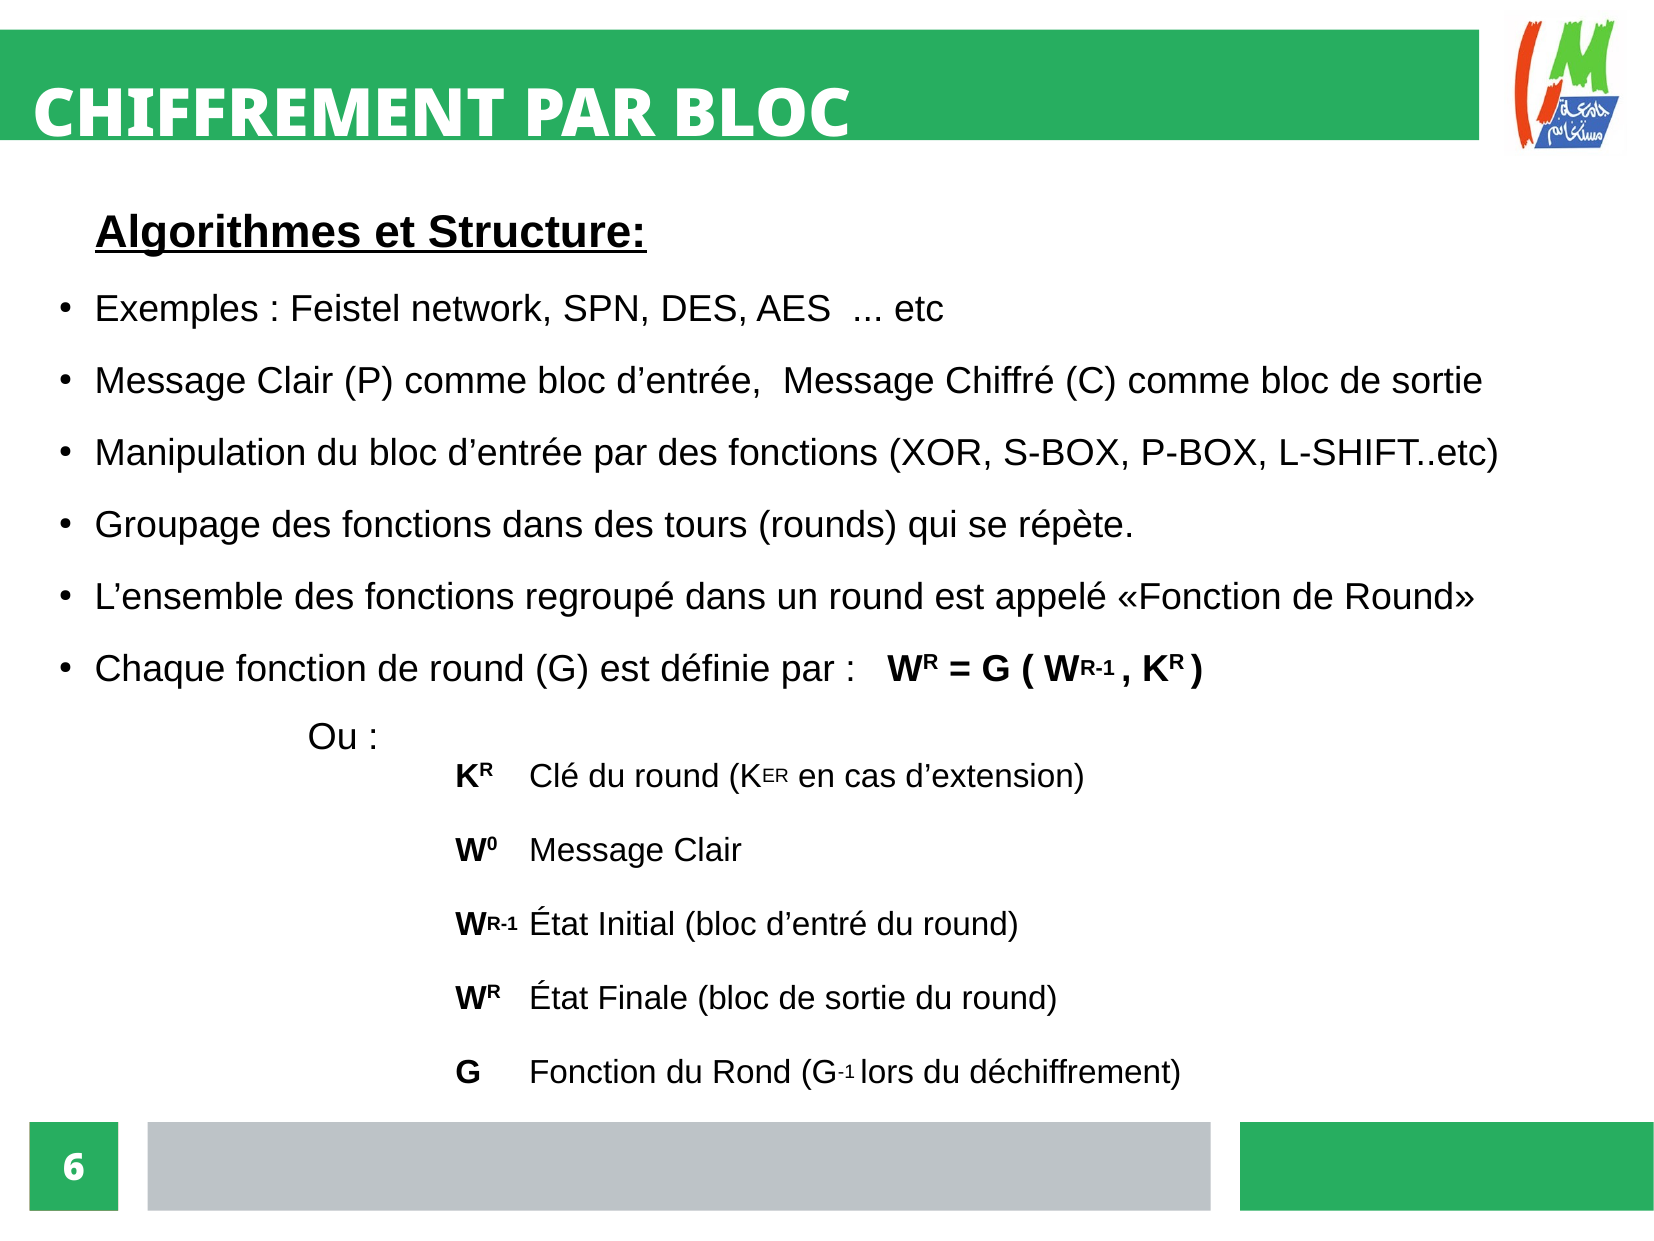

# CHIFFREMENT PAR BLOC
Algorithmes et Structure:
Exemples : Feistel network, SPN, DES, AES ... etc
Message Clair (P) comme bloc d’entrée, Message Chiffré (C) comme bloc de sortie
Manipulation du bloc d’entrée par des fonctions (XOR, S-BOX, P-BOX, L-SHIFT..etc)
Groupage des fonctions dans des tours (rounds) qui se répète.
L’ensemble des fonctions regroupé dans un round est appelé «Fonction de Round»
Chaque fonction de round (G) est définie par :  WR = G ( WR-1 , KR )
Ou :
		KR 	Clé du round (KER en cas d’extension)
		W0	Message Clair
		WR-1 	État Initial (bloc d’entré du round)
		WR	État Finale (bloc de sortie du round)
		G	Fonction du Rond (G-1 lors du déchiffrement)
6